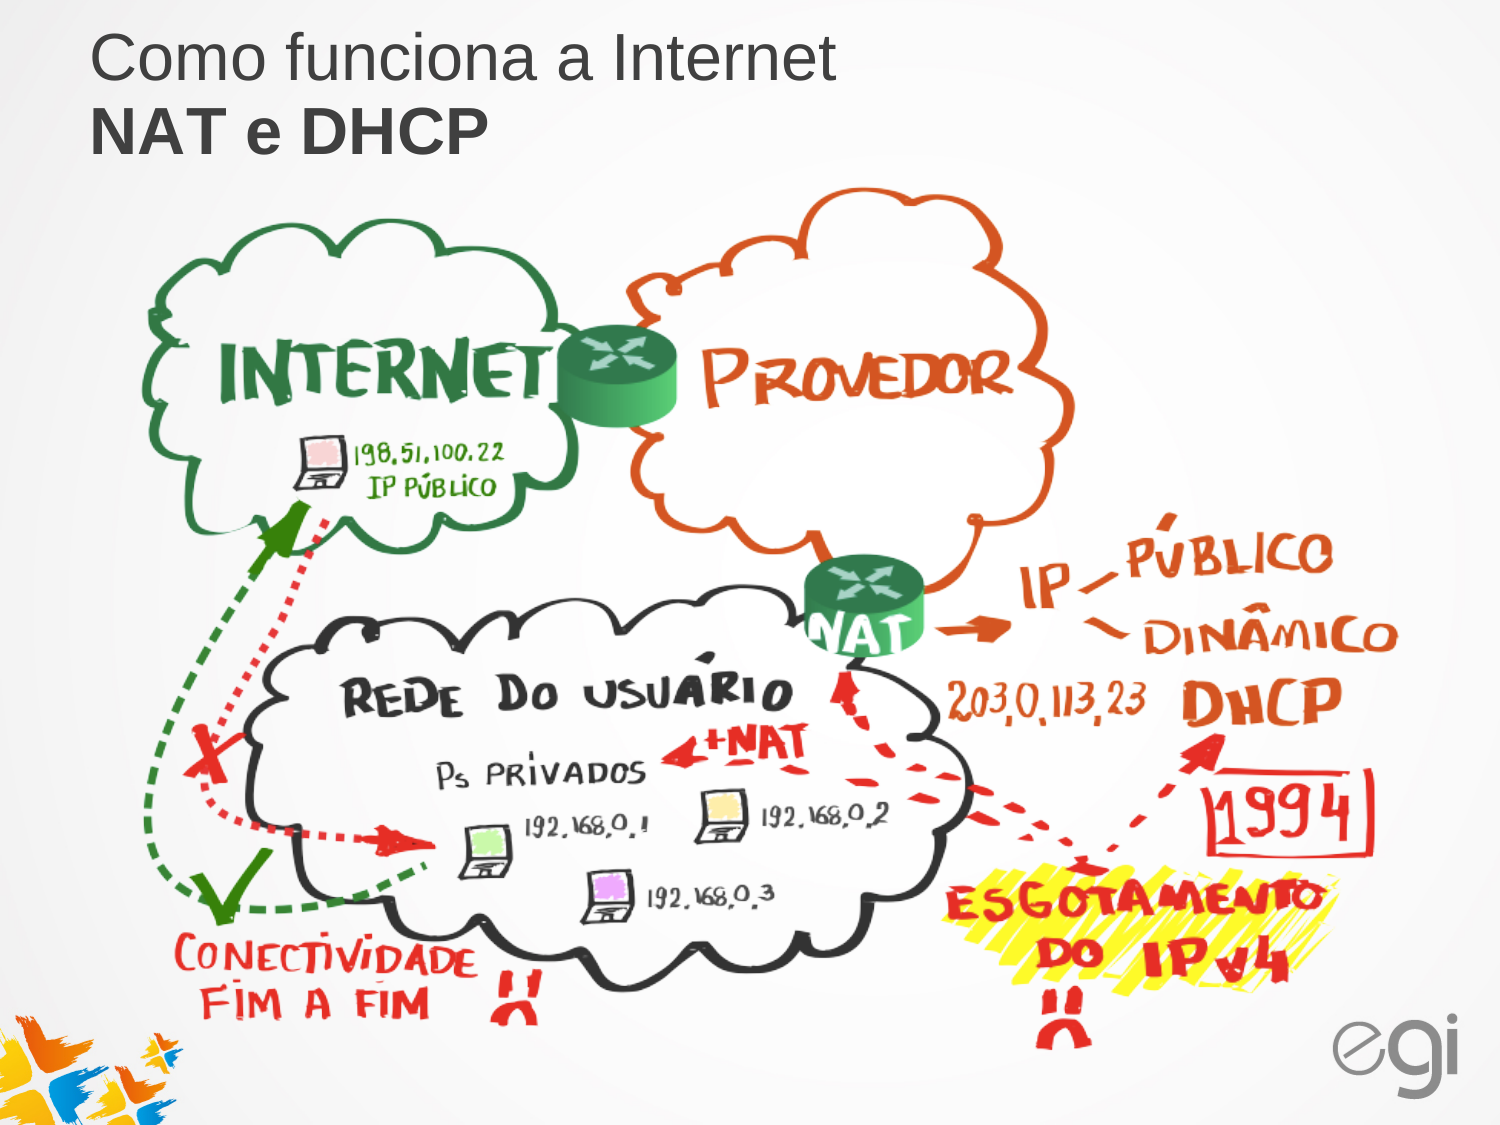

Como funciona a Internet
NAT e DHCP